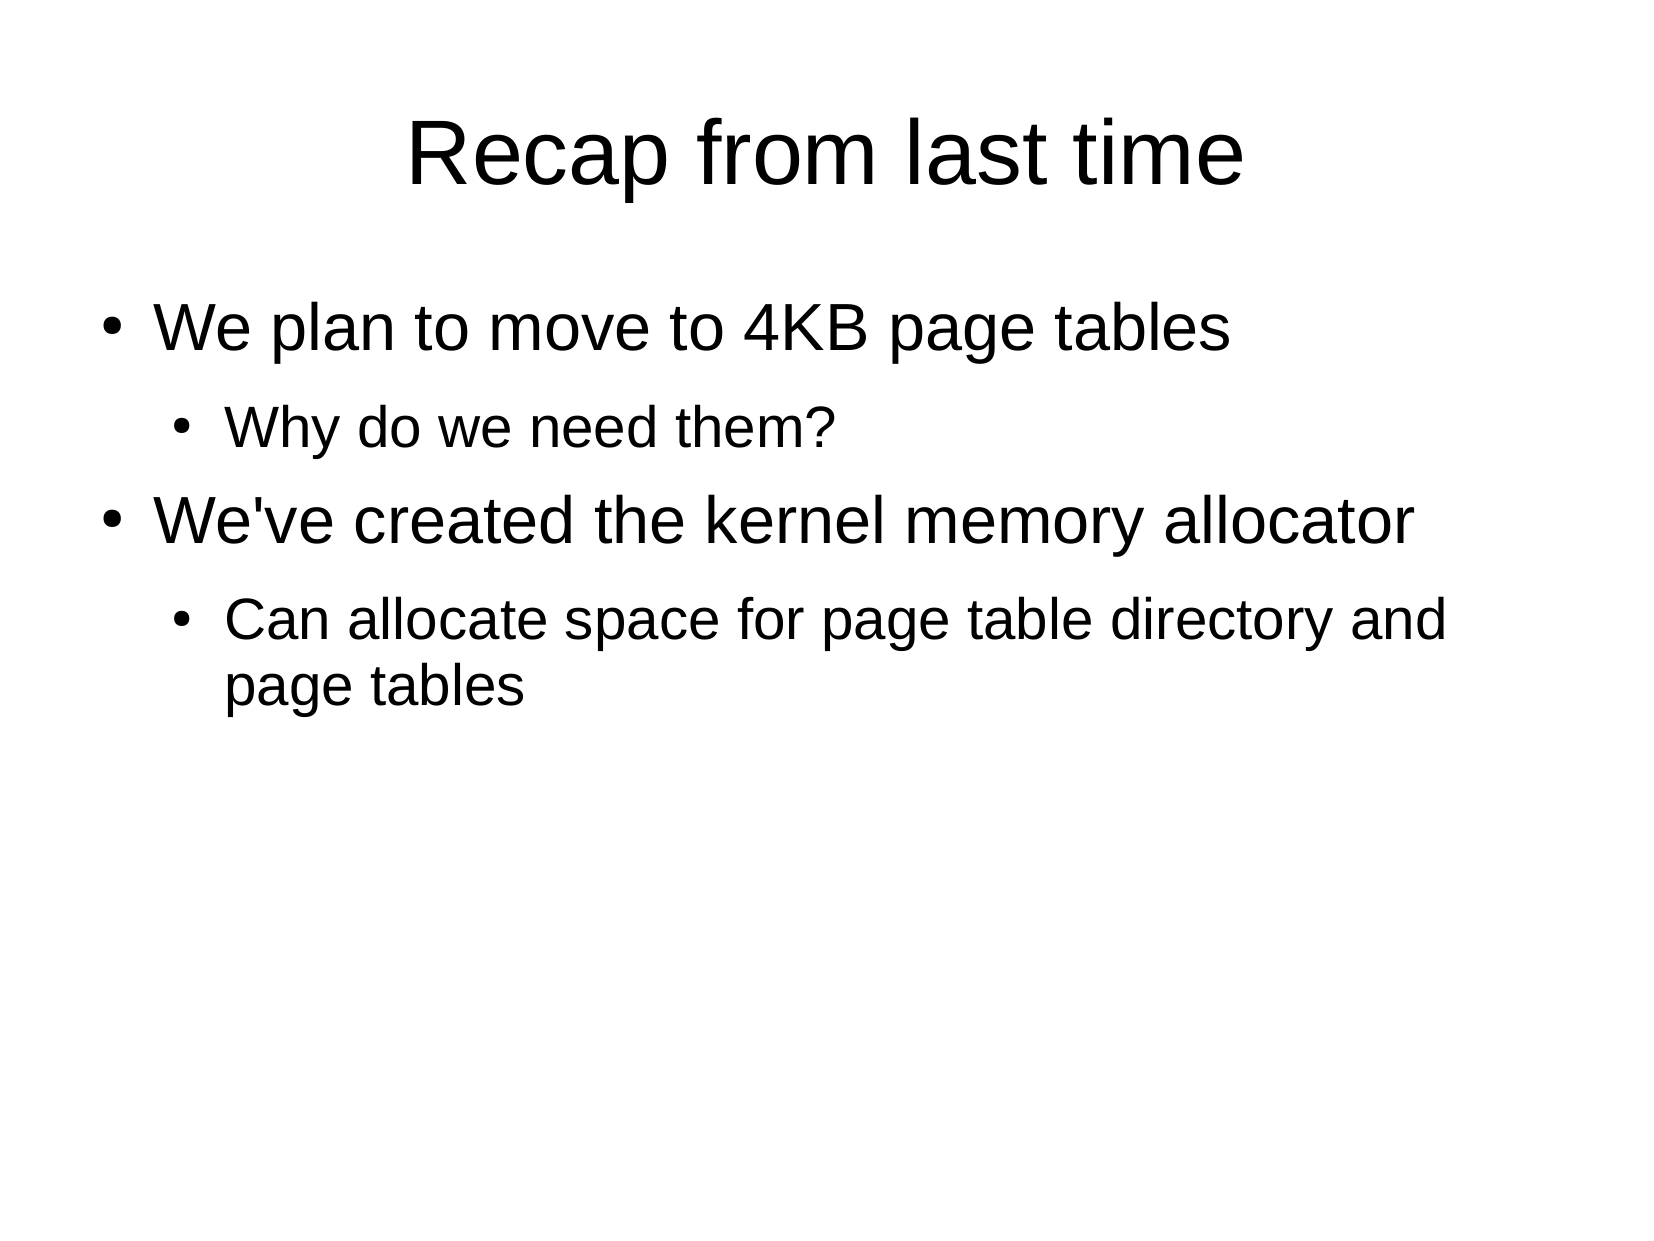

# Recap from last time
We plan to move to 4KB page tables
Why do we need them?
We've created the kernel memory allocator
Can allocate space for page table directory and page tables